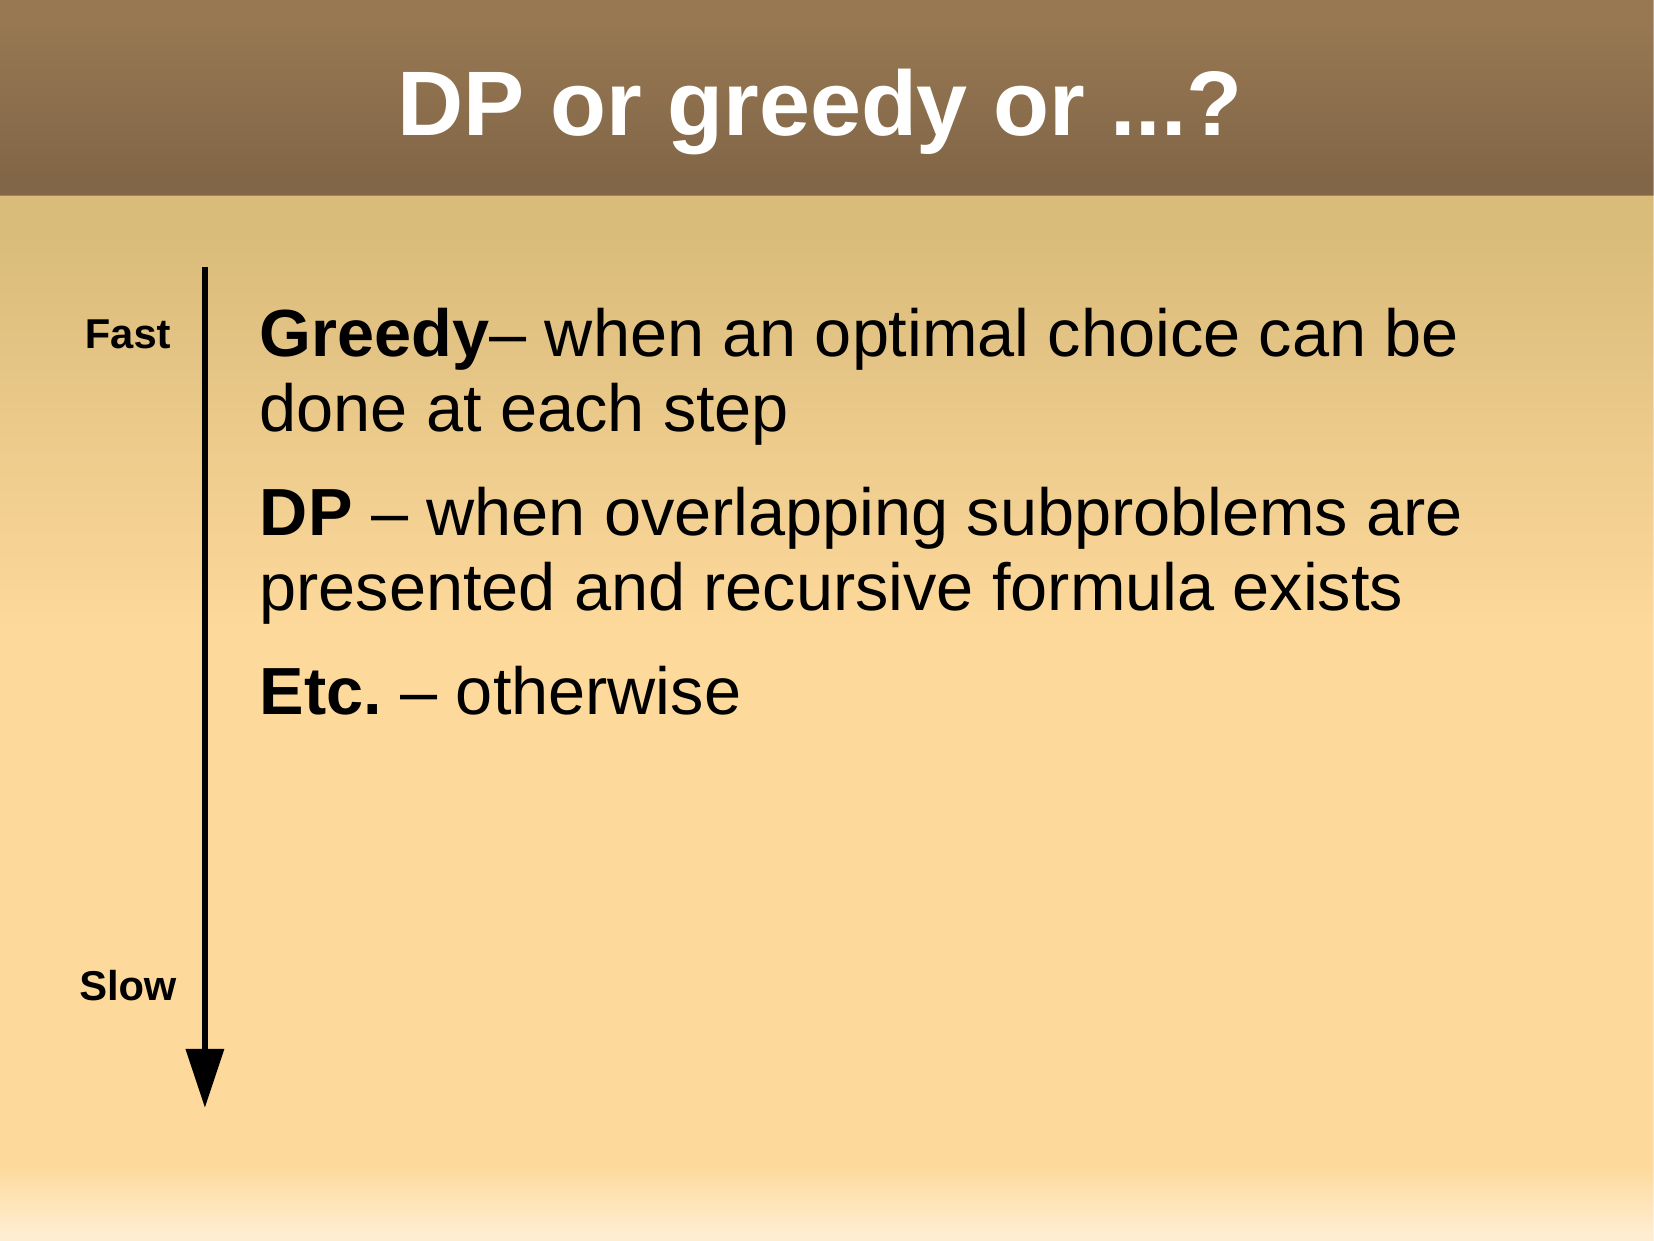

# DP or greedy or ...?
Fast
Slow
Greedy– when an optimal choice can be done at each step
DP – when overlapping subproblems are presented and recursive formula exists
Etc. – otherwise